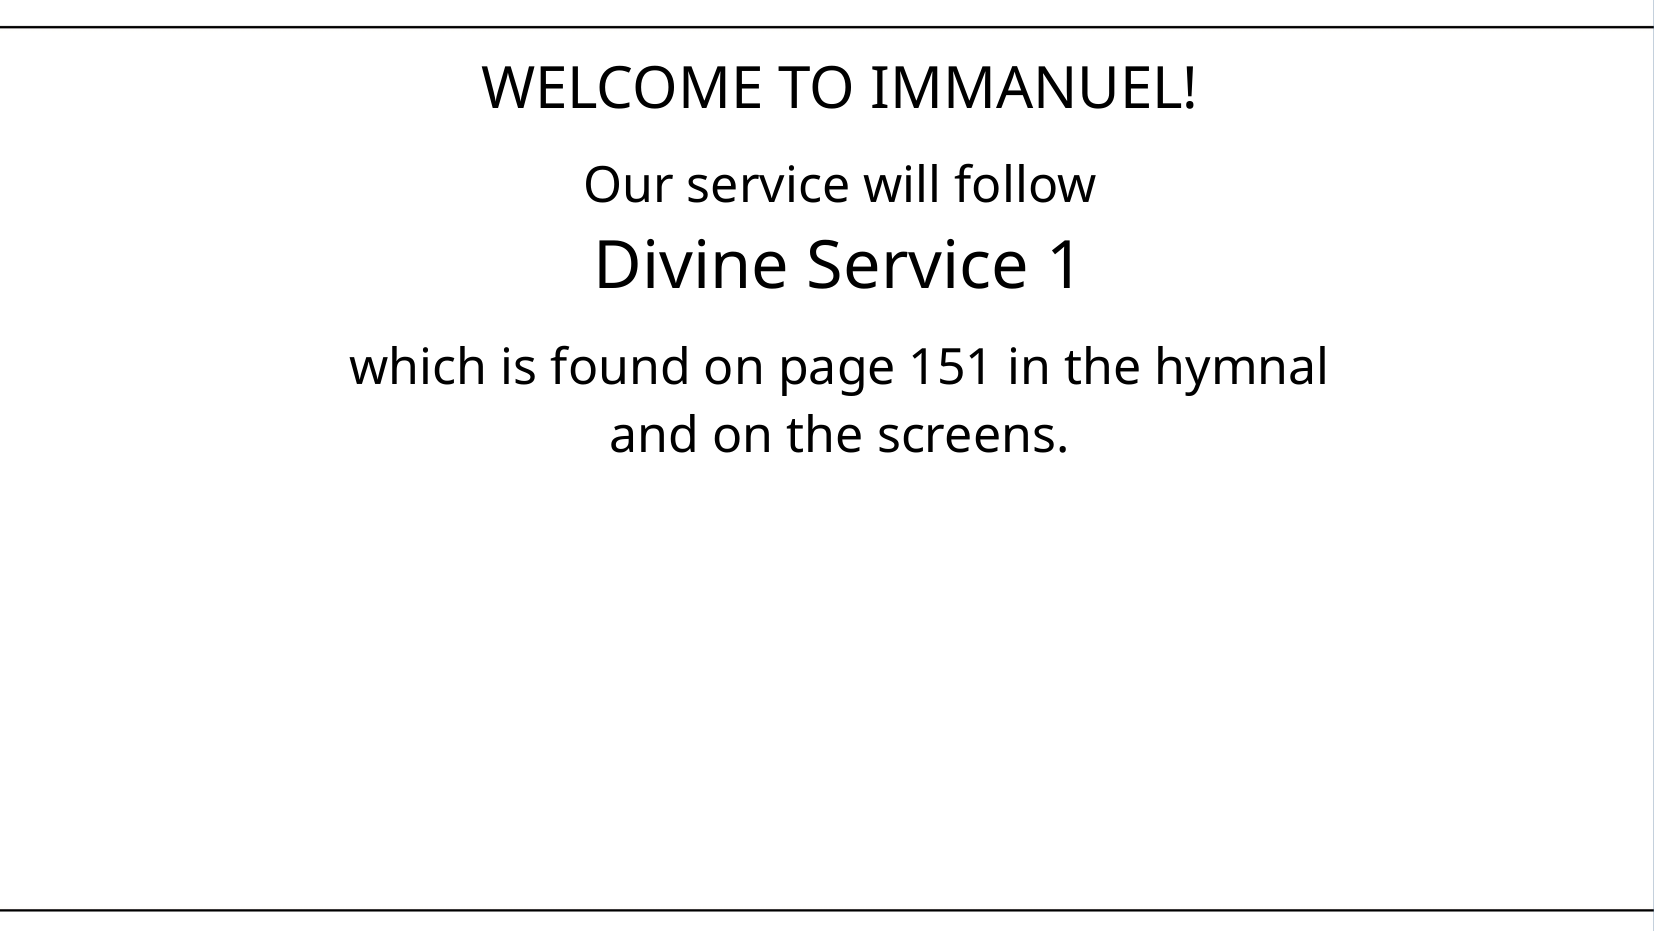

WELCOME TO IMMANUEL!
Our service will follow
Divine Service 1
which is found on page 151 in the hymnal
and on the screens.